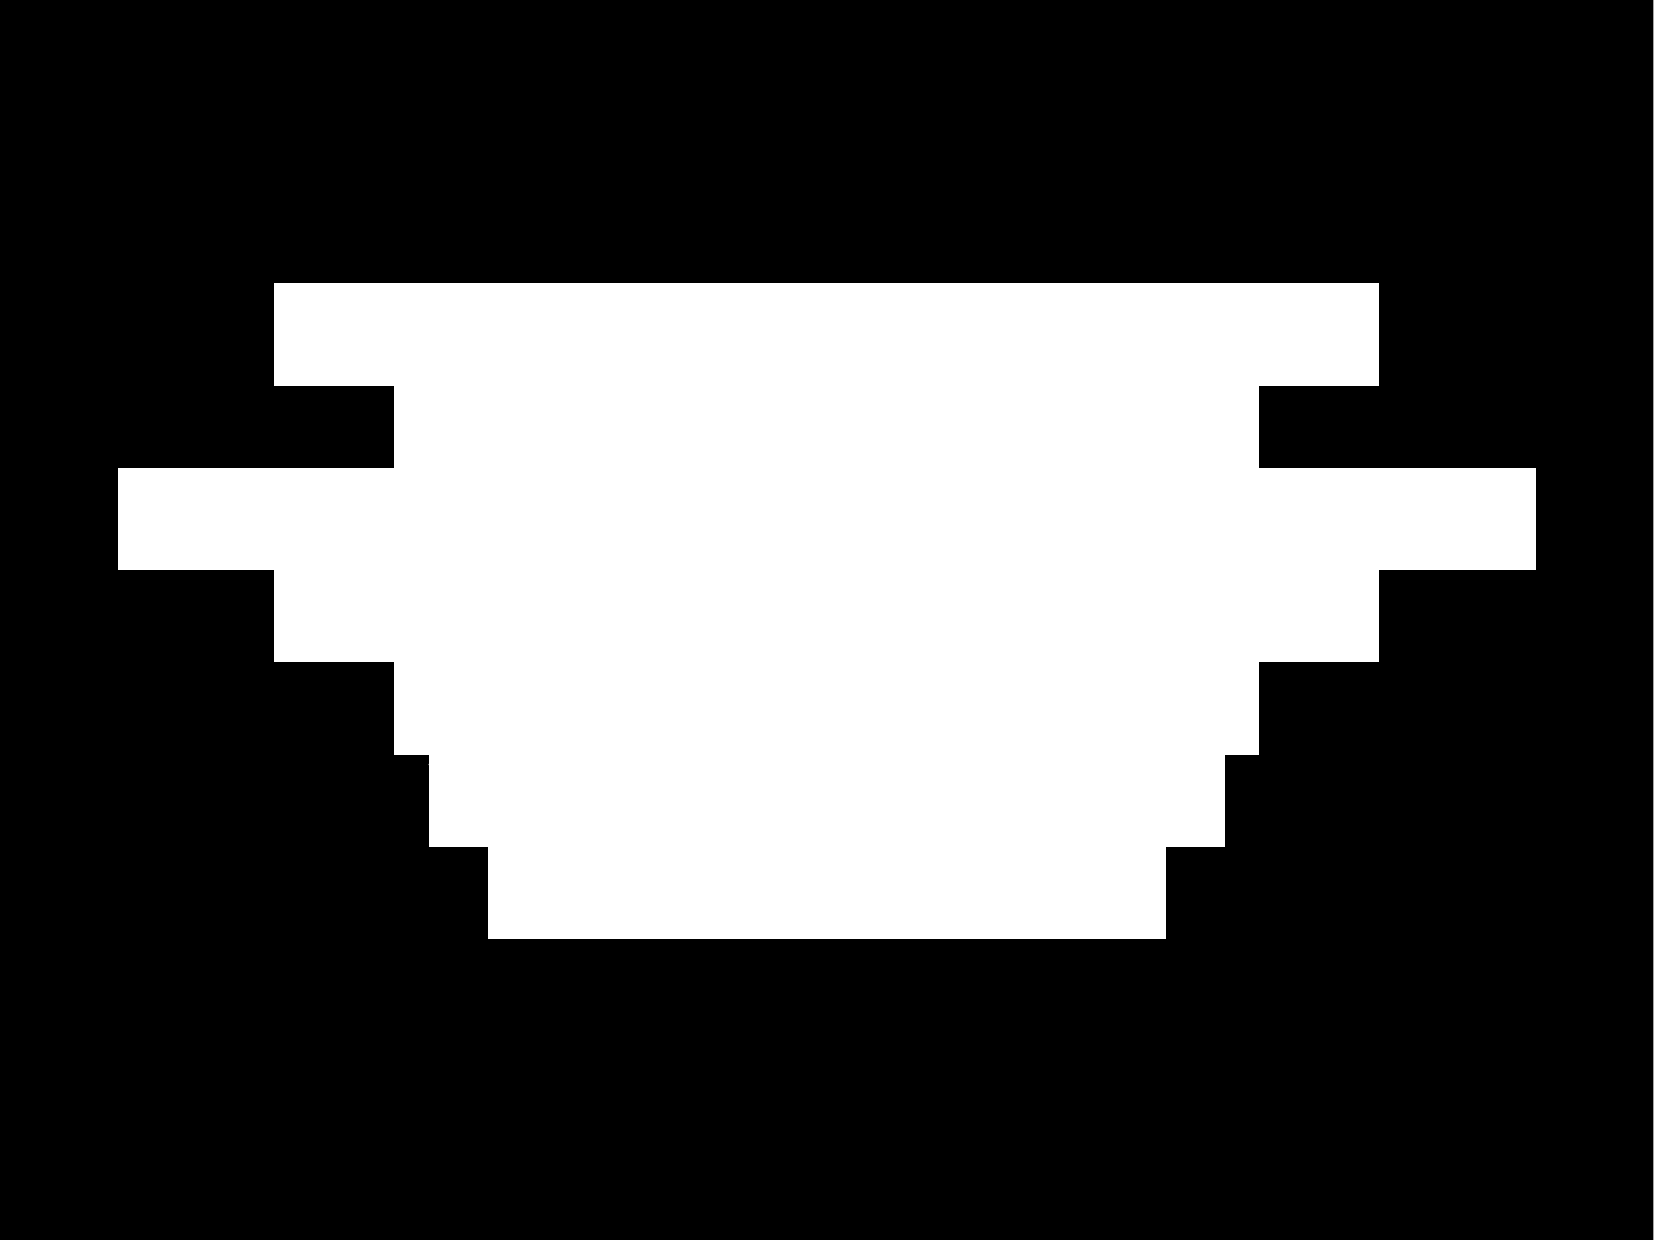

# Aviva, oh Senhor, Tua obra
No meio do Teu povo
Faz arder nosso coração com fogo
Aviva, oh Senhor, Tua obra
No meio do Teu povo
Vem quebrar nosso
coração de novo